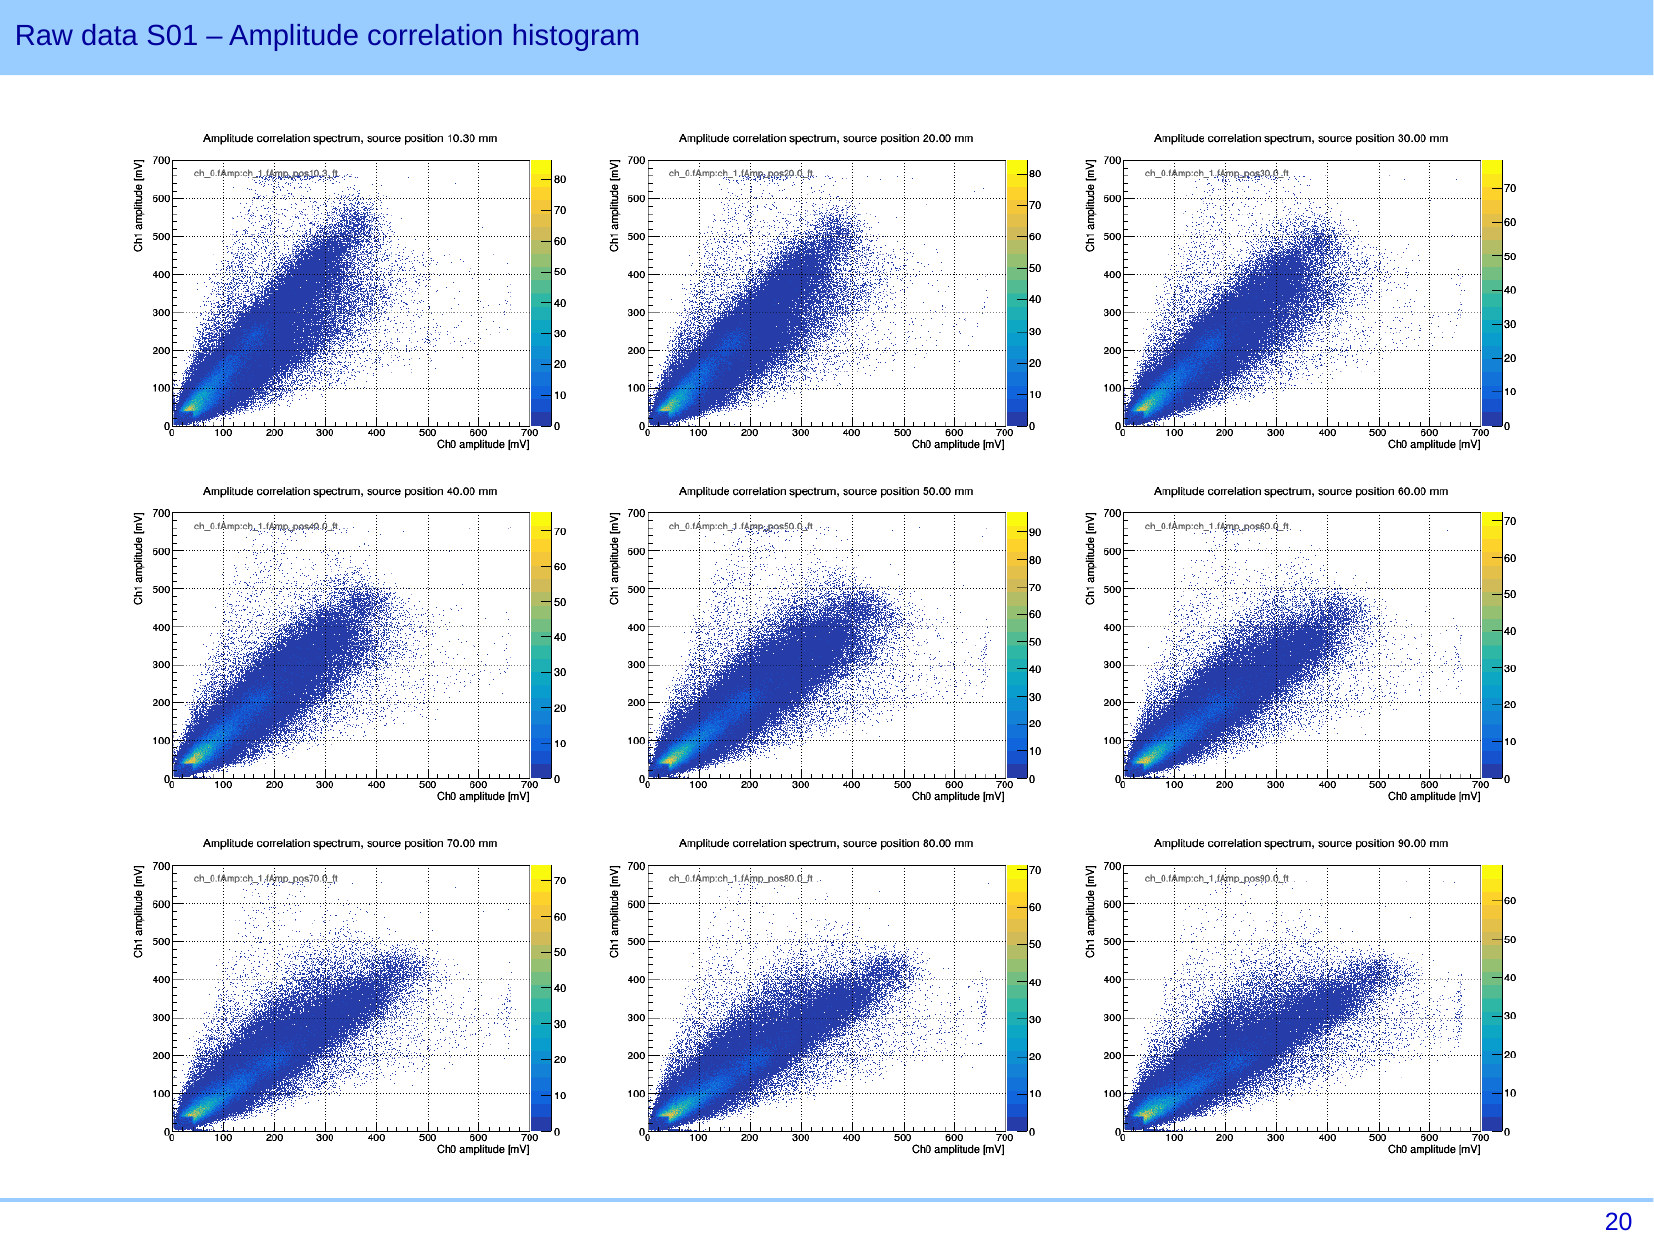

Raw data S01 – Amplitude correlation histogram